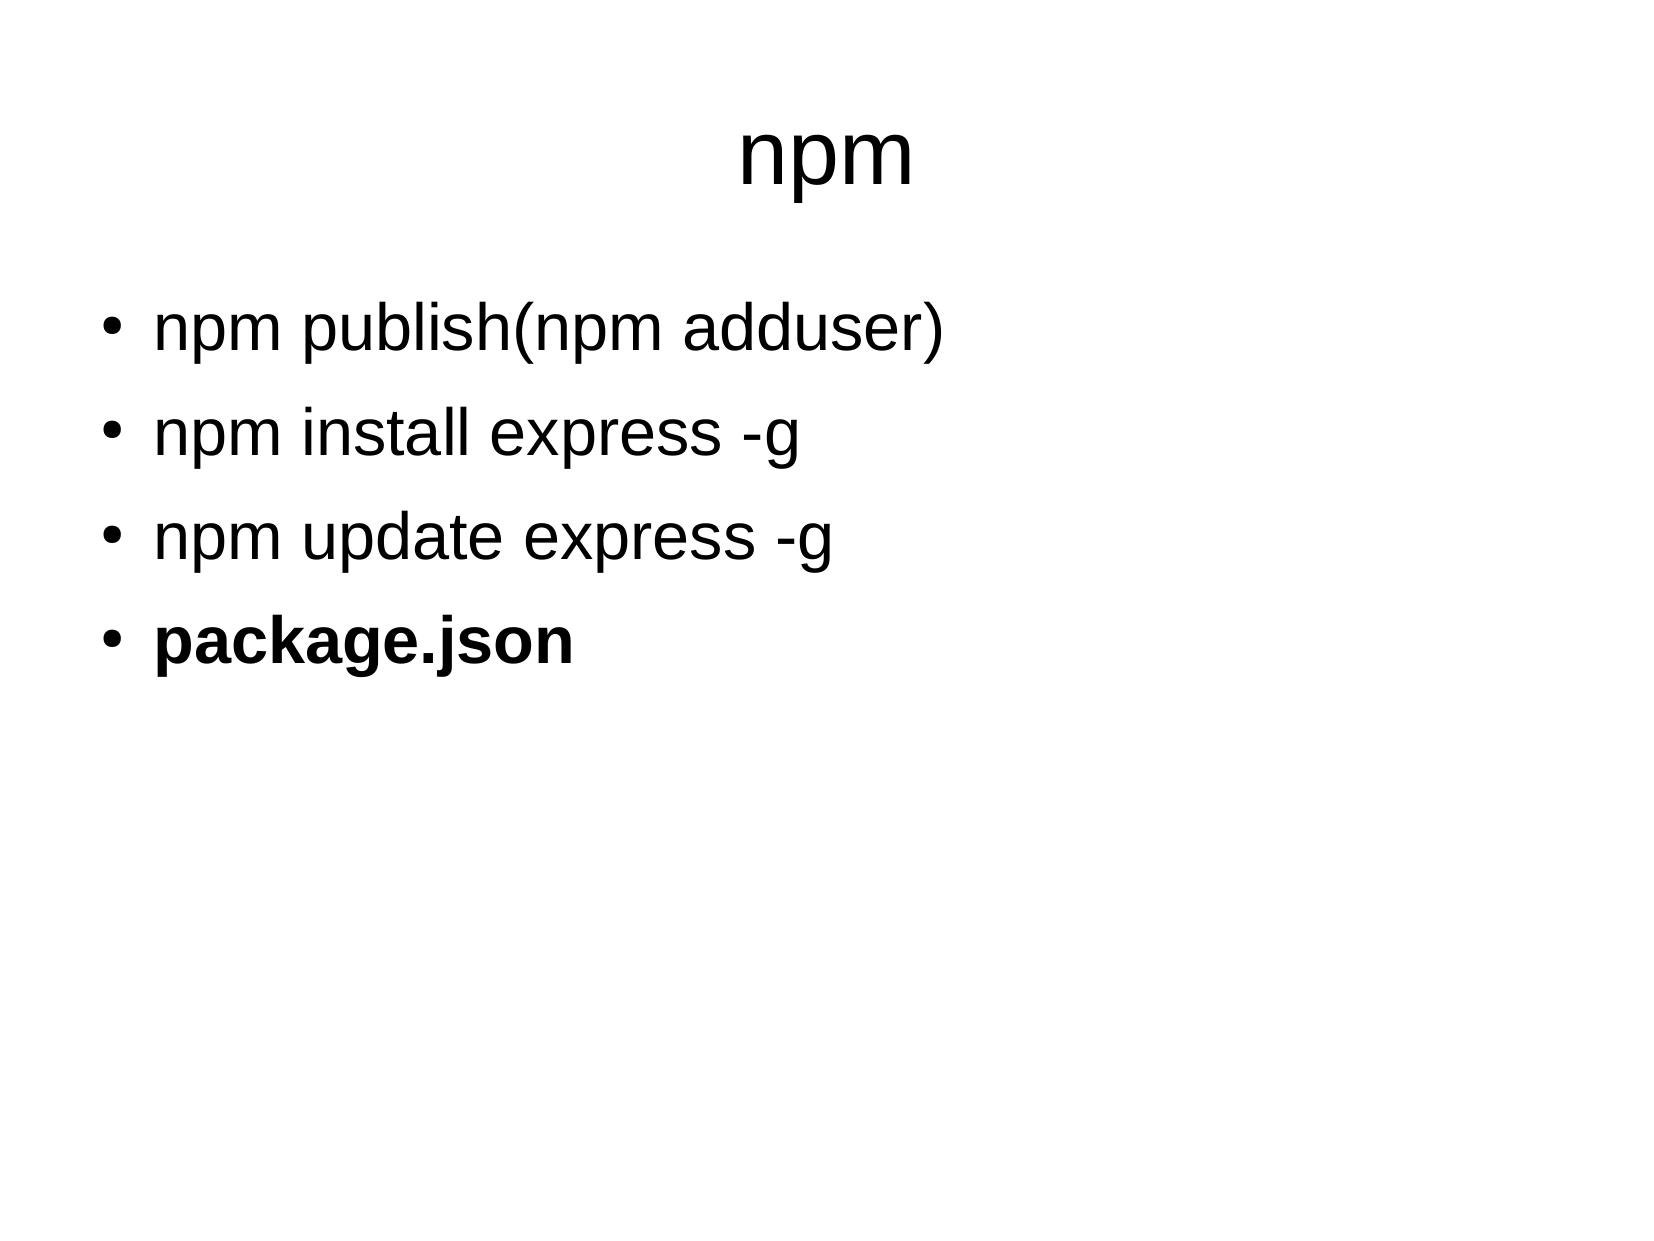

# npm
npm publish(npm adduser)
npm install express -g
npm update express -g
package.json